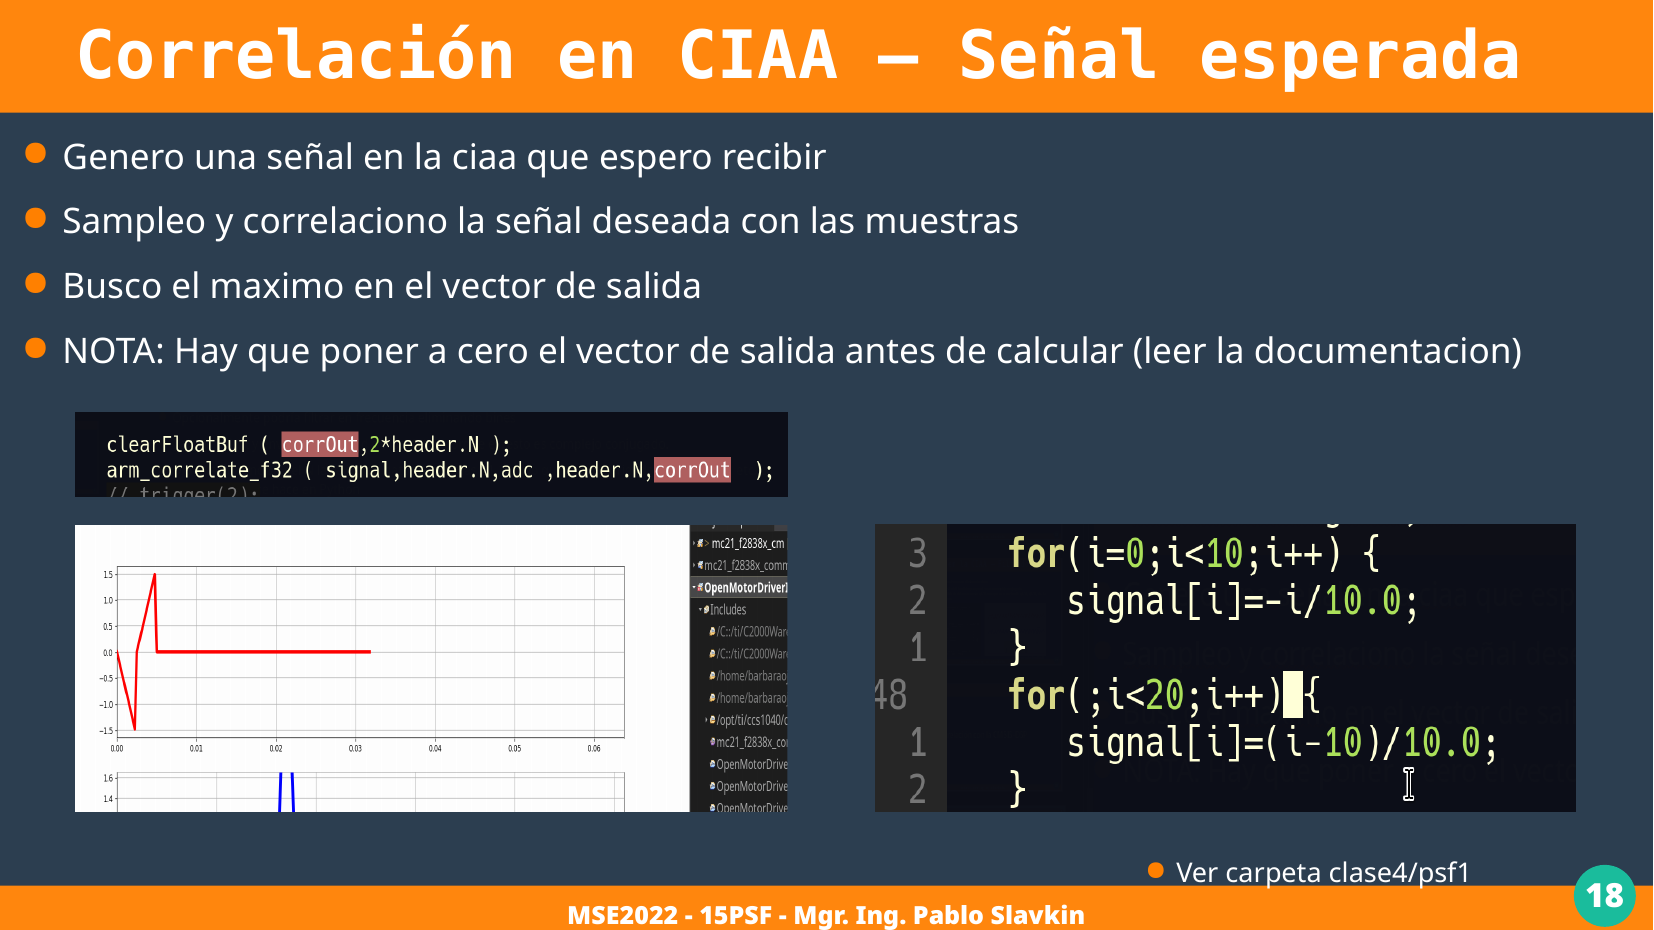

Correlación en CIAA – Señal esperada
# Genero una señal en la ciaa que espero recibir
Sampleo y correlaciono la señal deseada con las muestras
Busco el maximo en el vector de salida
NOTA: Hay que poner a cero el vector de salida antes de calcular (leer la documentacion)
Ver carpeta clase4/psf1
MSE2022 - 15PSF - Mgr. Ing. Pablo Slavkin